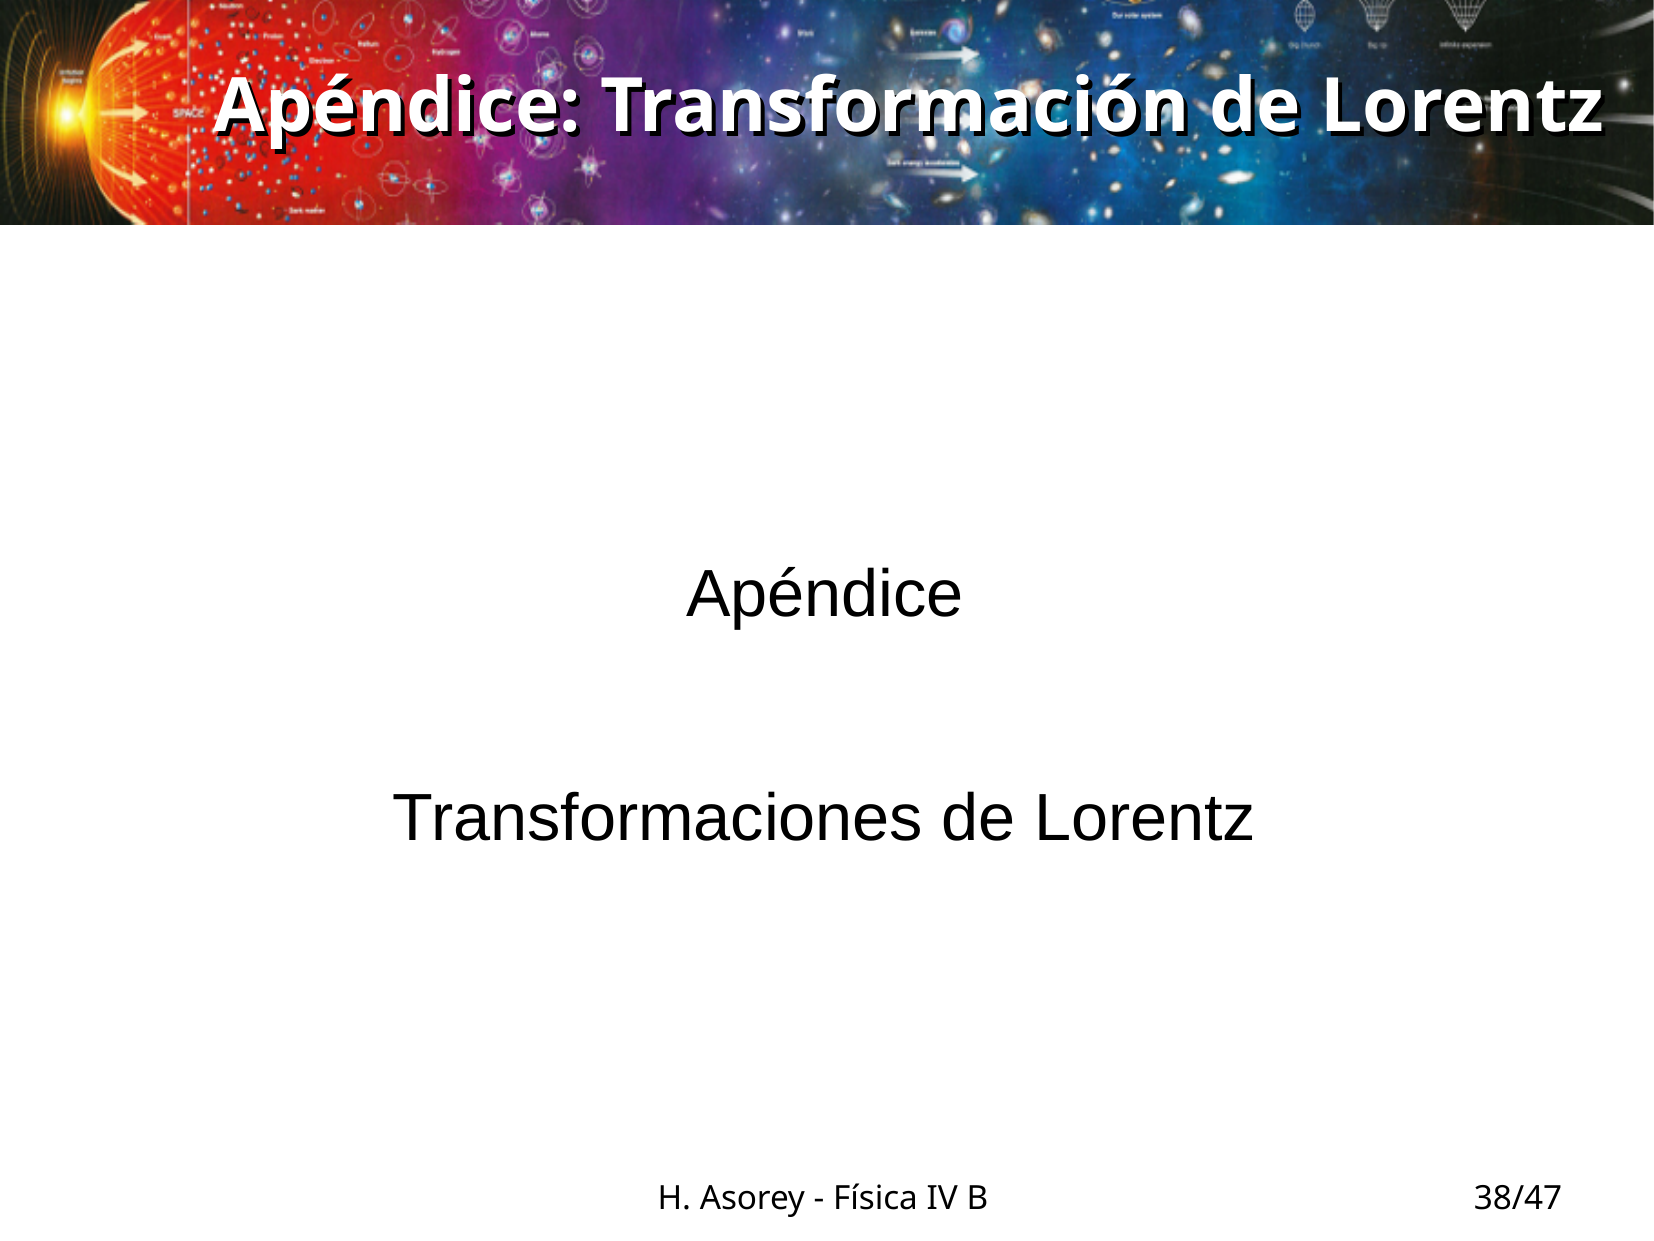

# Apéndice: Transformación de Lorentz
Apéndice
Transformaciones de Lorentz
H. Asorey - Física IV B
38